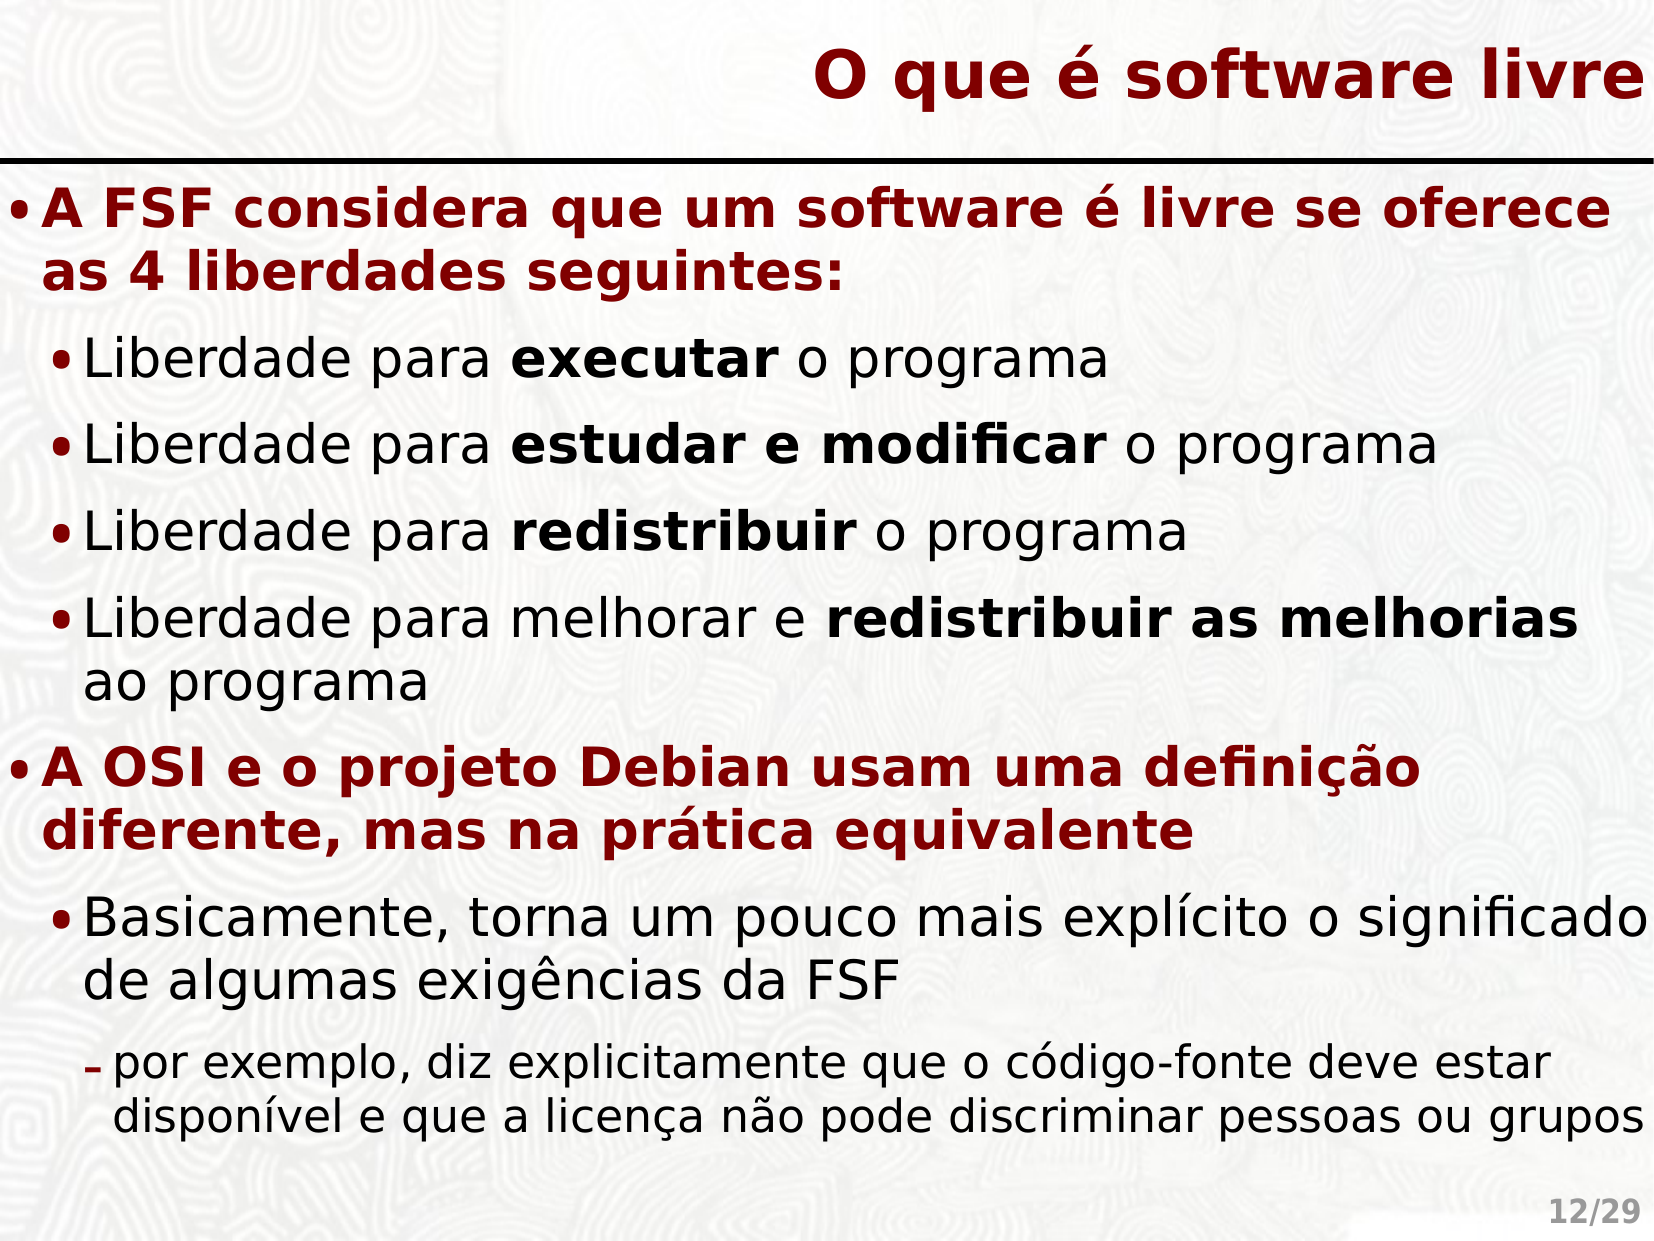

# O que é software livre
A FSF considera que um software é livre se oferece as 4 liberdades seguintes:
Liberdade para executar o programa
Liberdade para estudar e modificar o programa
Liberdade para redistribuir o programa
Liberdade para melhorar e redistribuir as melhorias ao programa
A OSI e o projeto Debian usam uma definição diferente, mas na prática equivalente
Basicamente, torna um pouco mais explícito o significado de algumas exigências da FSF
por exemplo, diz explicitamente que o código-fonte deve estar disponível e que a licença não pode discriminar pessoas ou grupos
12